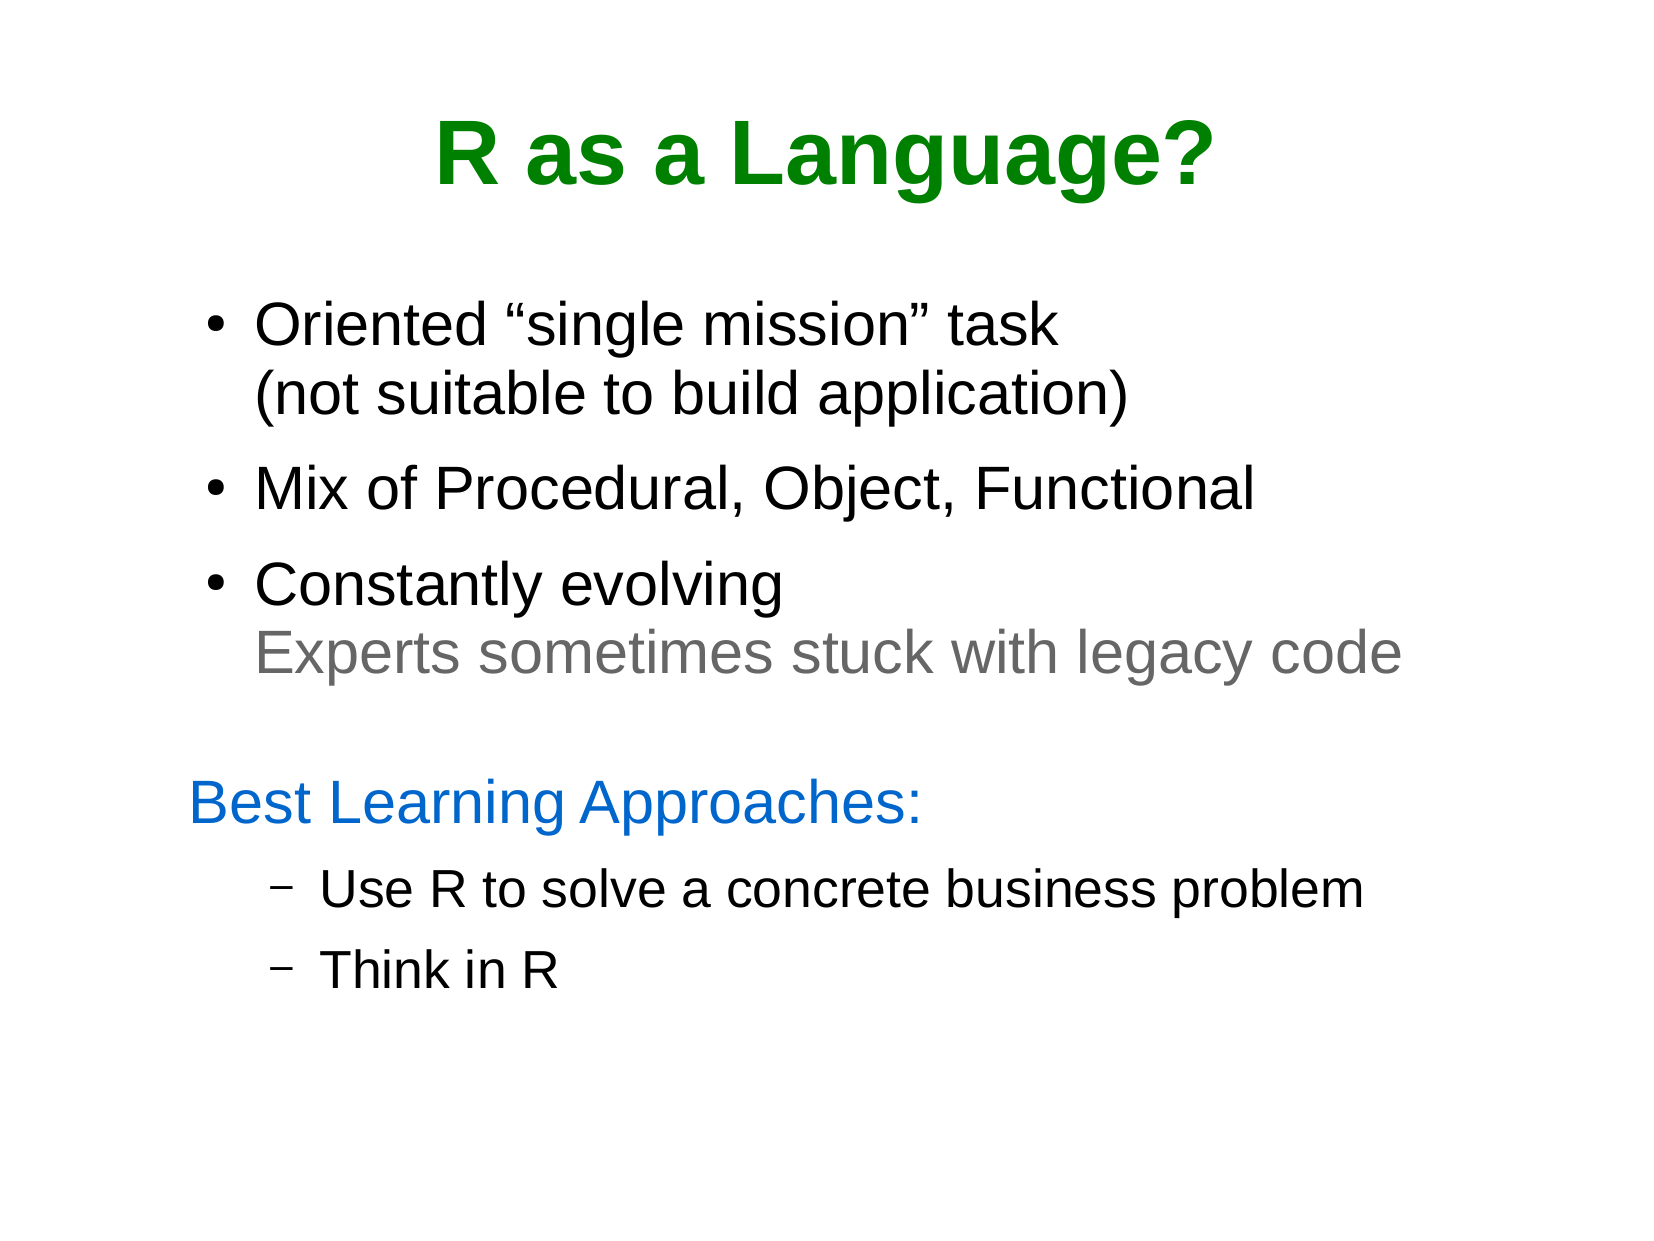

# R as a Language?
Oriented “single mission” task
(not suitable to build application)
Mix of Procedural, Object, Functional
Constantly evolving
Experts sometimes stuck with legacy code
Best Learning Approaches:
Use R to solve a concrete business problem
Think in R